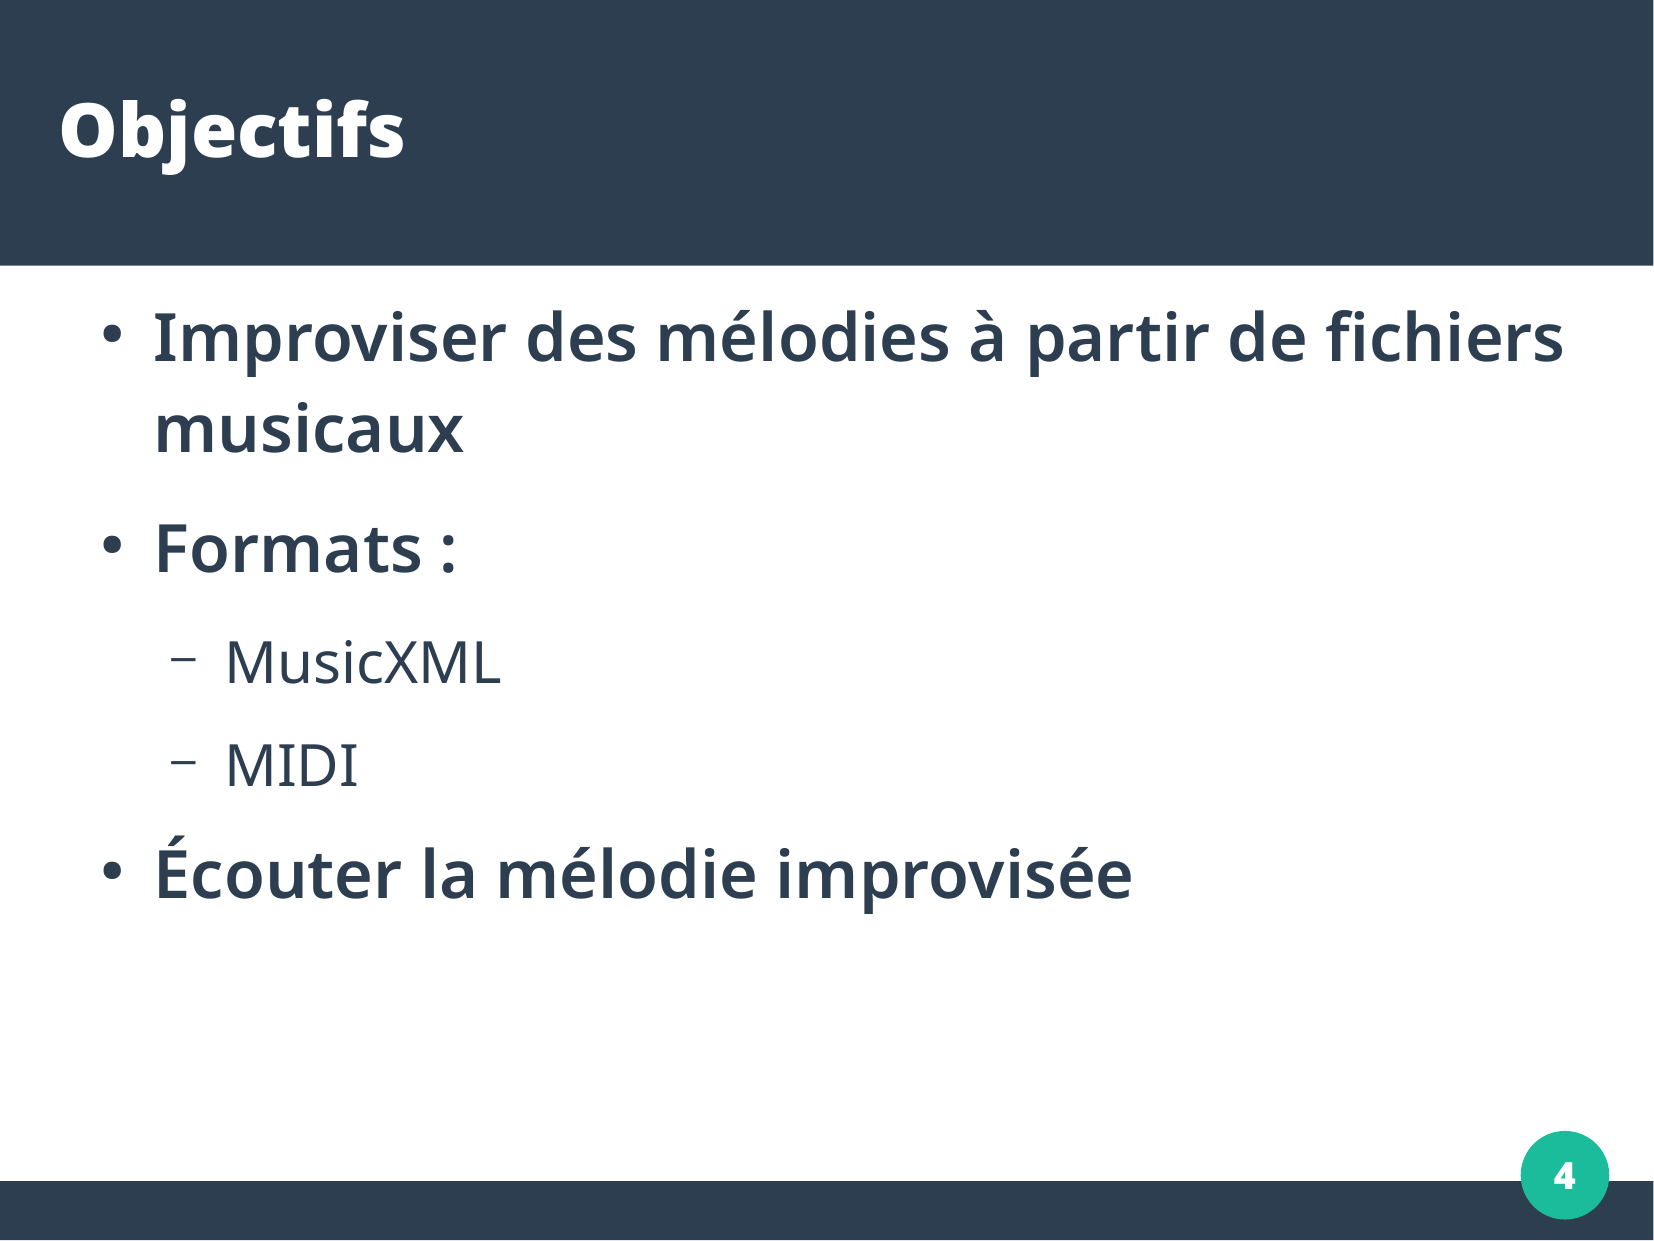

# Objectifs
Improviser des mélodies à partir de fichiers musicaux
Formats :
MusicXML
MIDI
Écouter la mélodie improvisée
4